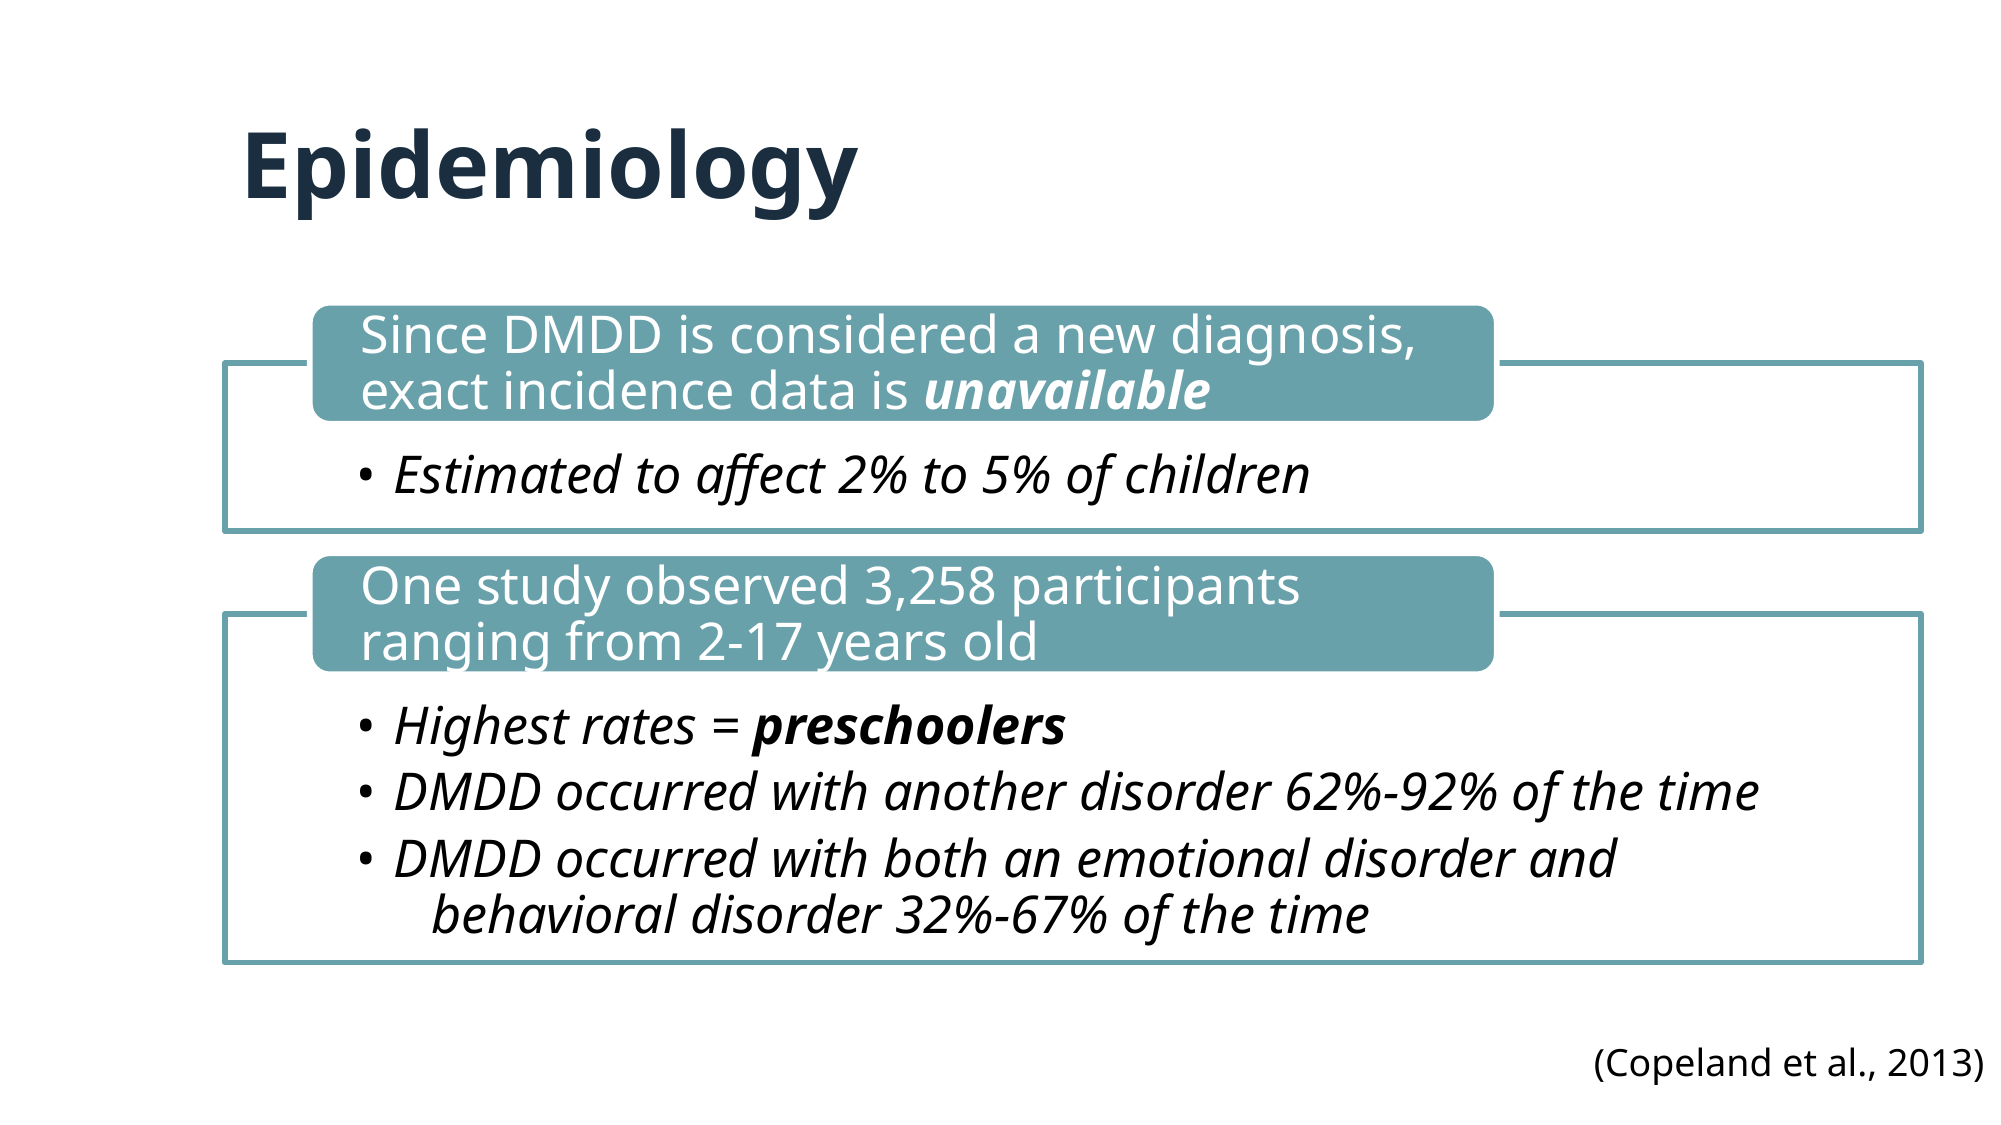

# Epidemiology
Since DMDD is considered a new diagnosis, exact incidence data is unavailable
Estimated to affect 2% to 5% of children
One study observed 3,258 participants ranging from 2-17 years old
Highest rates = preschoolers
DMDD occurred with another disorder 62%-92% of the time
DMDD occurred with both an emotional disorder and behavioral disorder 32%-67% of the time
(Copeland et al., 2013)